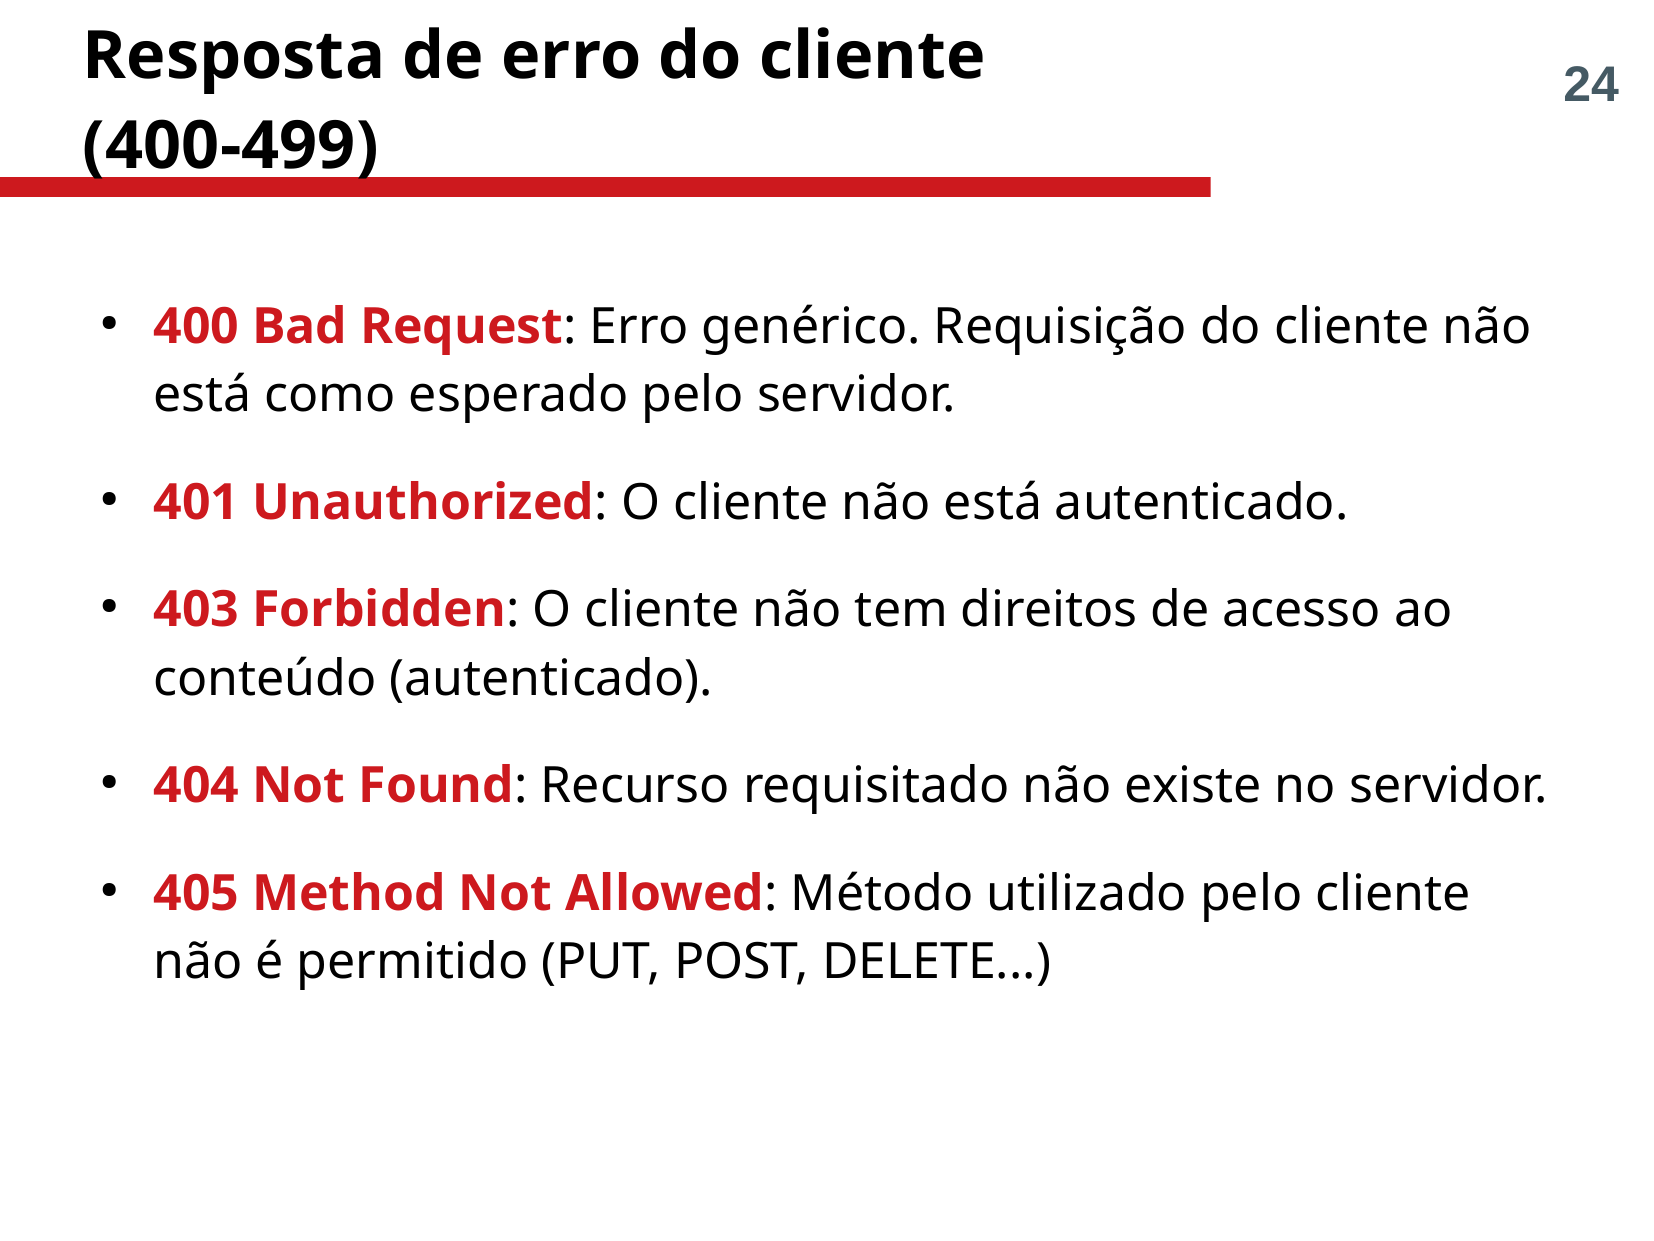

# Resposta de erro do cliente (400-499)
400 Bad Request: Erro genérico. Requisição do cliente não está como esperado pelo servidor.
401 Unauthorized: O cliente não está autenticado.
403 Forbidden: O cliente não tem direitos de acesso ao conteúdo (autenticado).
404 Not Found: Recurso requisitado não existe no servidor.
405 Method Not Allowed: Método utilizado pelo cliente não é permitido (PUT, POST, DELETE...)